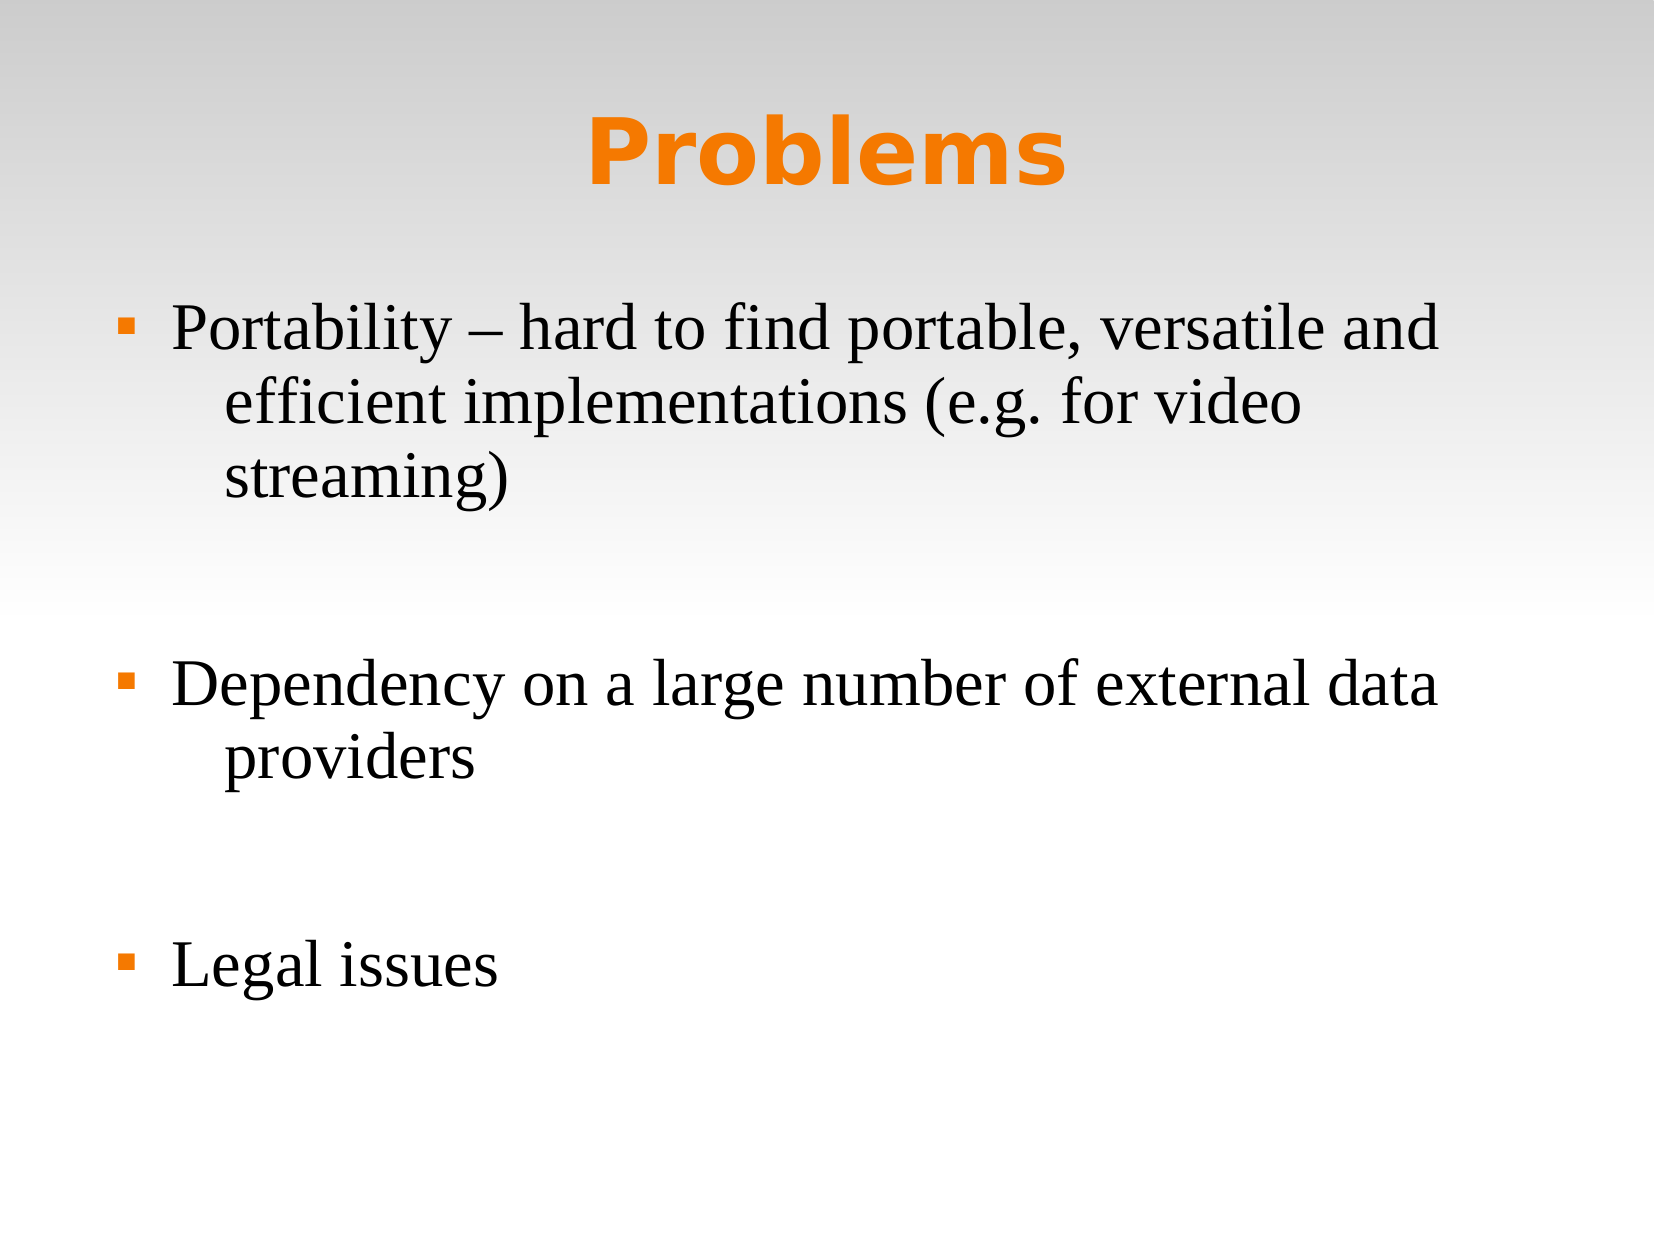

# Problems
Portability – hard to find portable, versatile and efficient implementations (e.g. for video streaming)
Dependency on a large number of external data providers
Legal issues